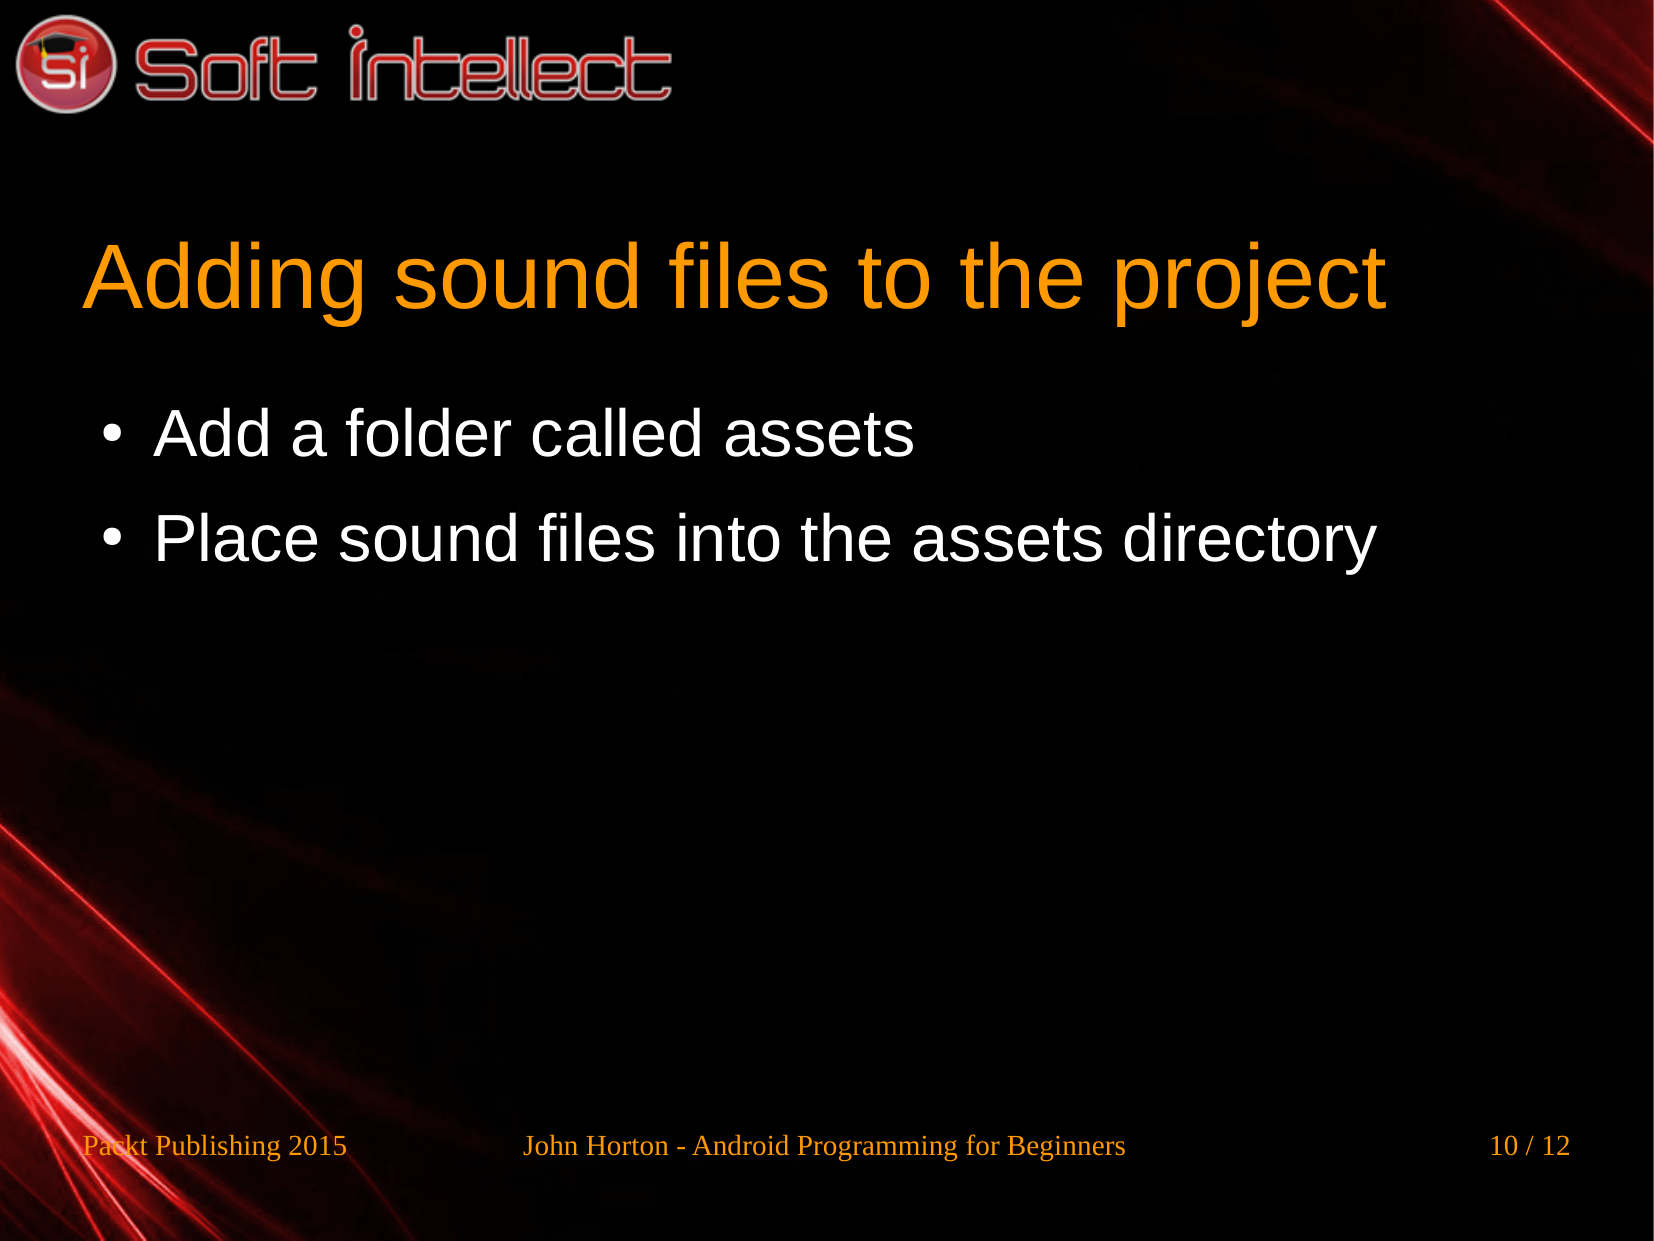

# Adding sound files to the project
Add a folder called assets
Place sound files into the assets directory
Packt Publishing 2015
John Horton - Android Programming for Beginners
10